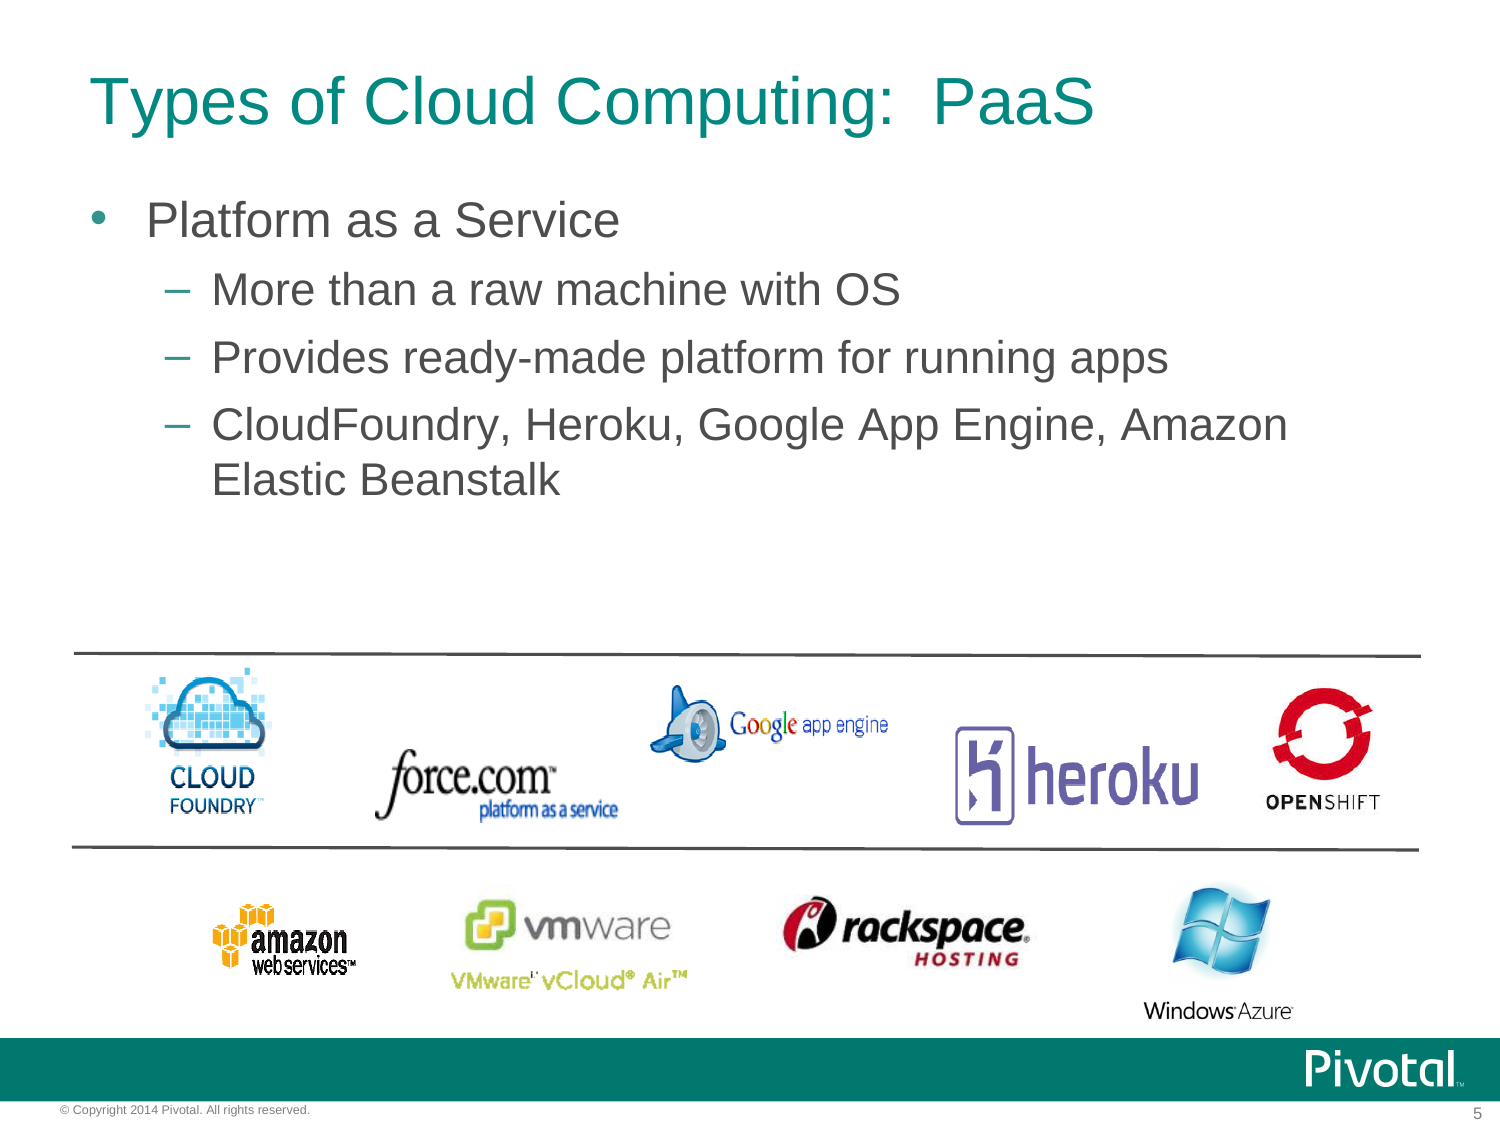

# Types of Cloud Computing: PaaS
Platform as a Service
More than a raw machine with OS
Provides ready-made platform for running apps
CloudFoundry, Heroku, Google App Engine, Amazon Elastic Beanstalk